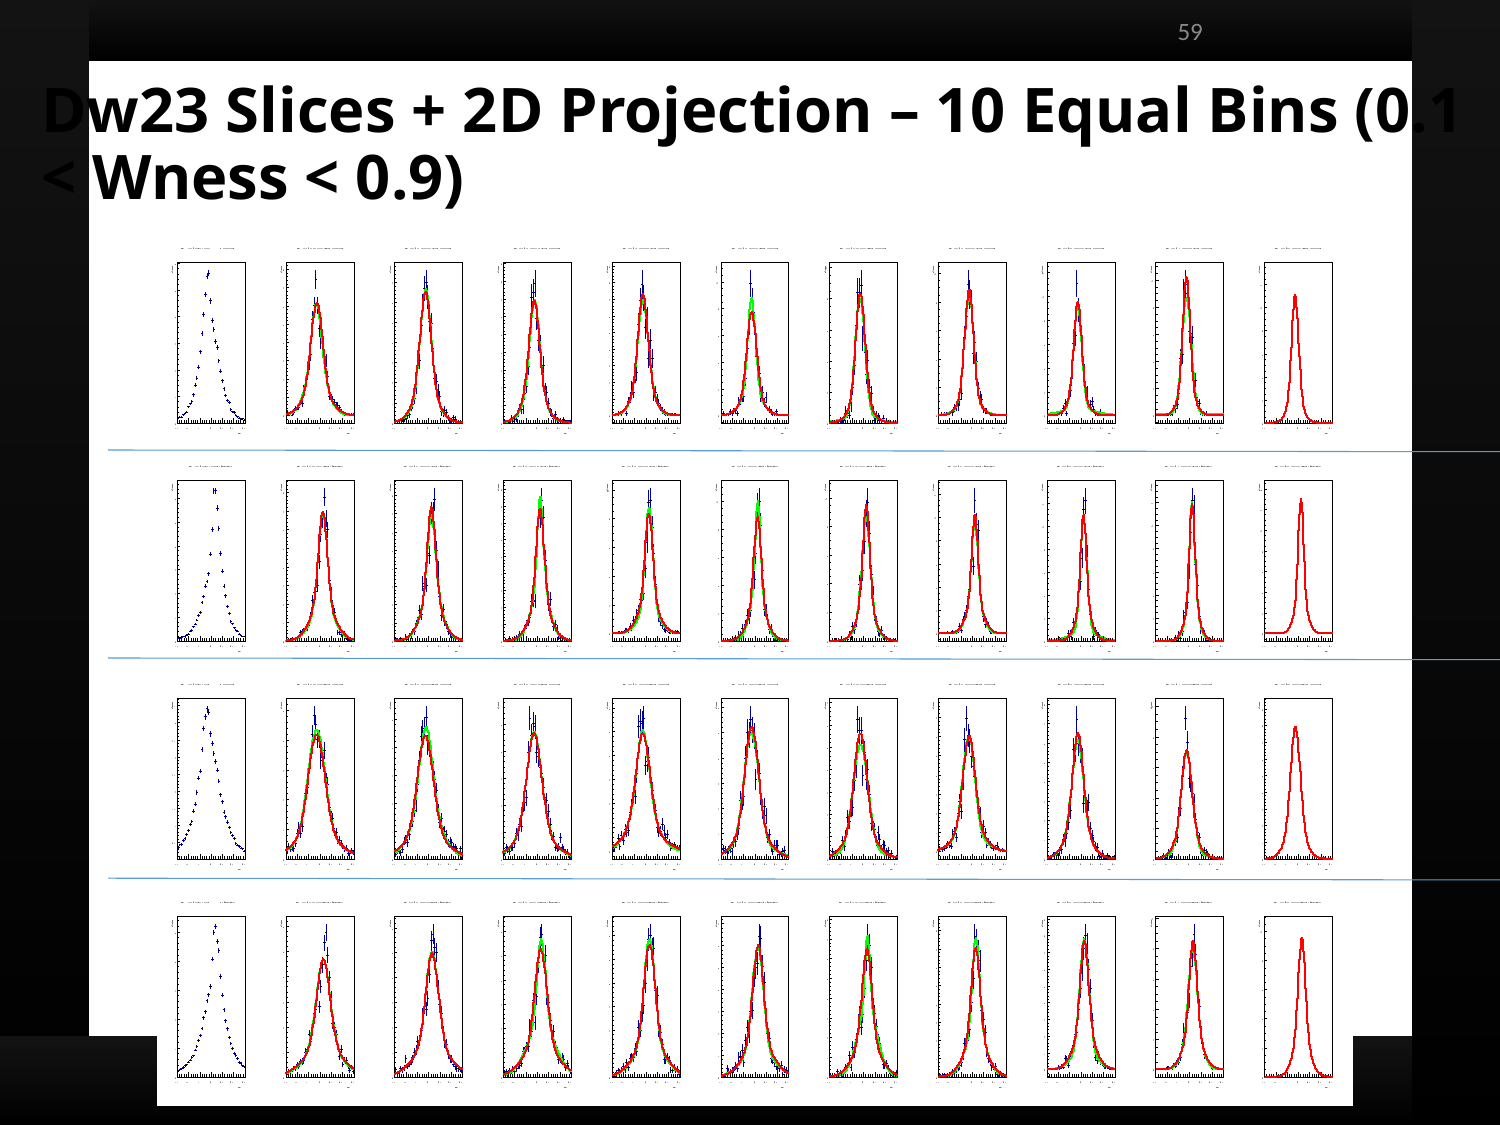

59
# Dw23 Slices + 2D Projection – 10 Equal Bins (0.1 < Wness < 0.9)